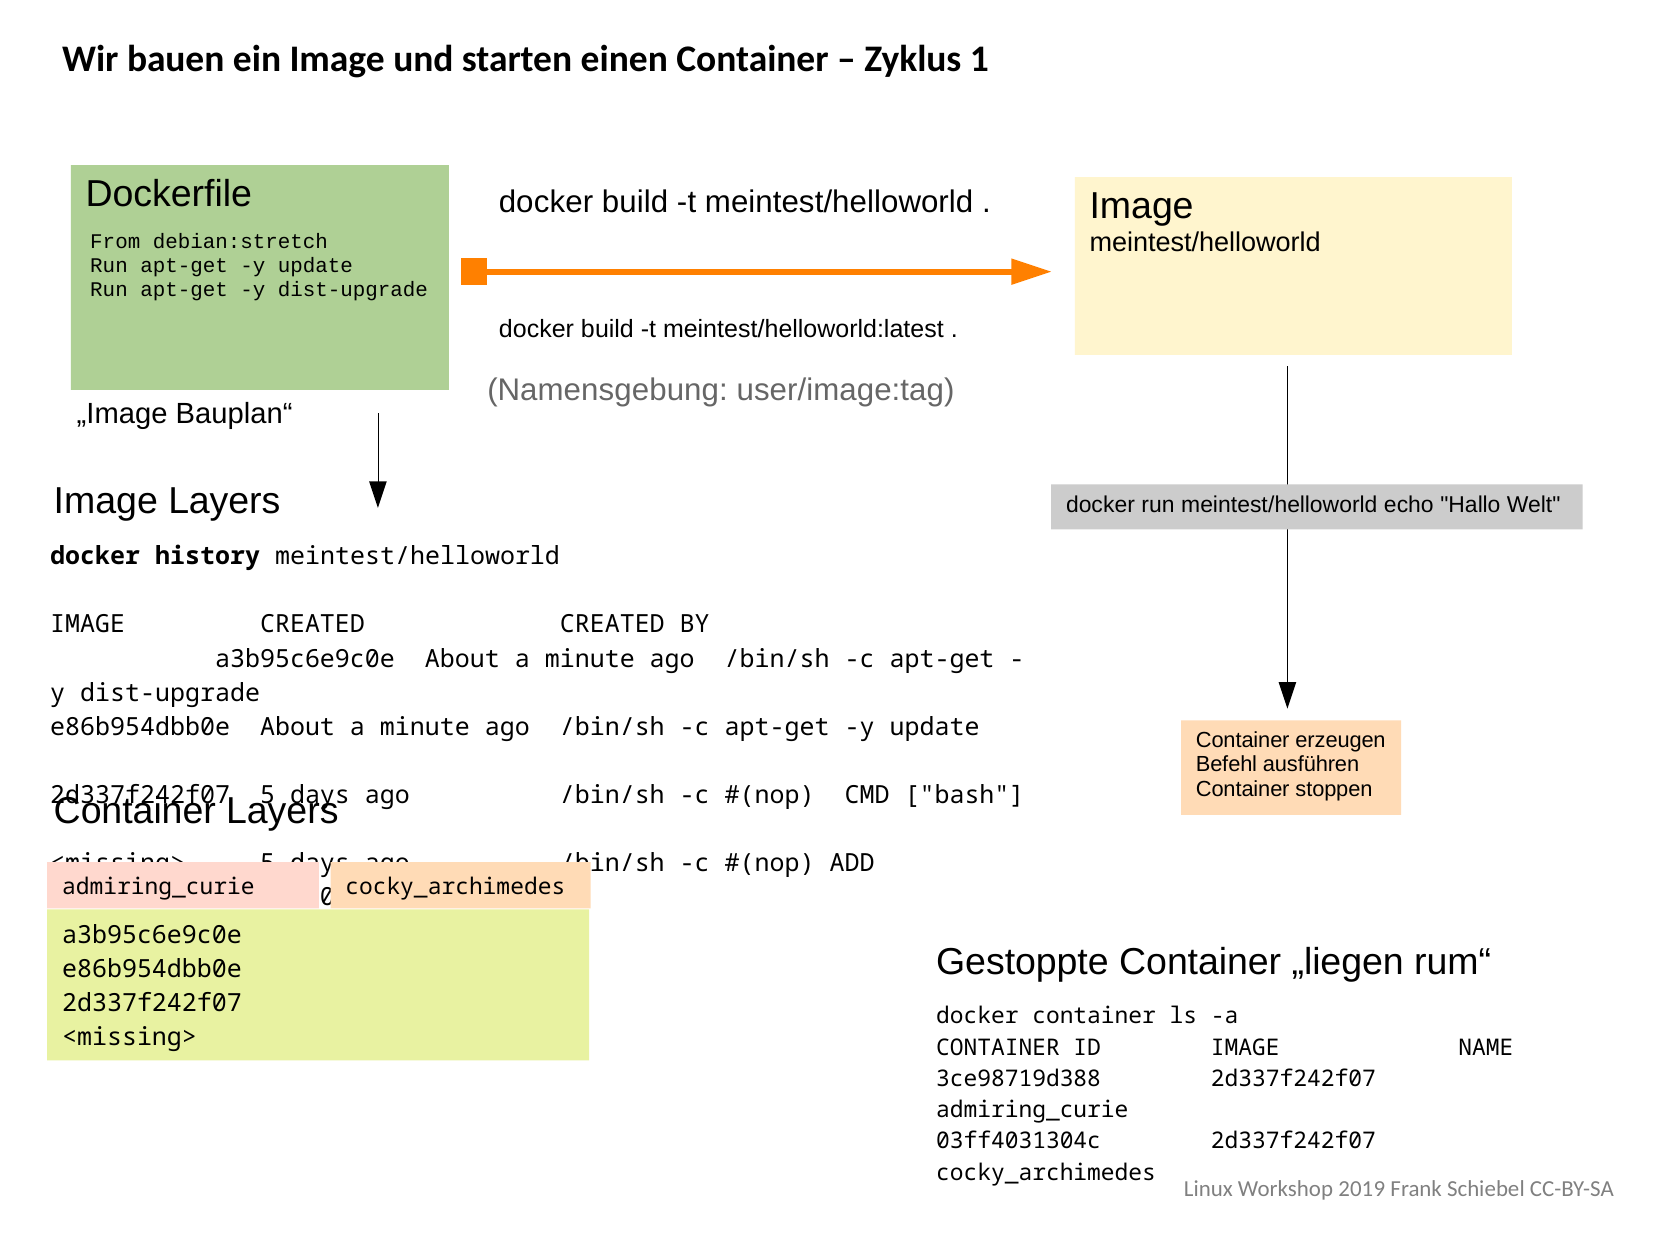

Wir bauen ein Image und starten einen Container – Zyklus 1
Dockerfile
Image
meintest/helloworld
docker build -t meintest/helloworld .
From debian:stretch
Run apt-get -y update
Run apt-get -y dist-upgrade
docker build -t meintest/helloworld:latest .
(Namensgebung: user/image:tag)
„Image Bauplan“
Image Layers
docker run meintest/helloworld echo "Hallo Welt"
docker history meintest/helloworld
IMAGE CREATED CREATED BY a3b95c6e9c0e About a minute ago /bin/sh -c apt-get -y dist-upgrade
e86b954dbb0e About a minute ago /bin/sh -c apt-get -y update
2d337f242f07 5 days ago /bin/sh -c #(nop) CMD ["bash"]
<missing> 5 days ago /bin/sh -c #(nop) ADD file:843b8a2a9df1a0730
Container erzeugen
Befehl ausführen
Container stoppen
Container Layers
admiring_curie
cocky_archimedes
a3b95c6e9c0e
e86b954dbb0e
2d337f242f07
<missing>
Gestoppte Container „liegen rum“
docker container ls -a
CONTAINER ID IMAGE NAME
3ce98719d388 2d337f242f07 admiring_curie
03ff4031304c 2d337f242f07 cocky_archimedes